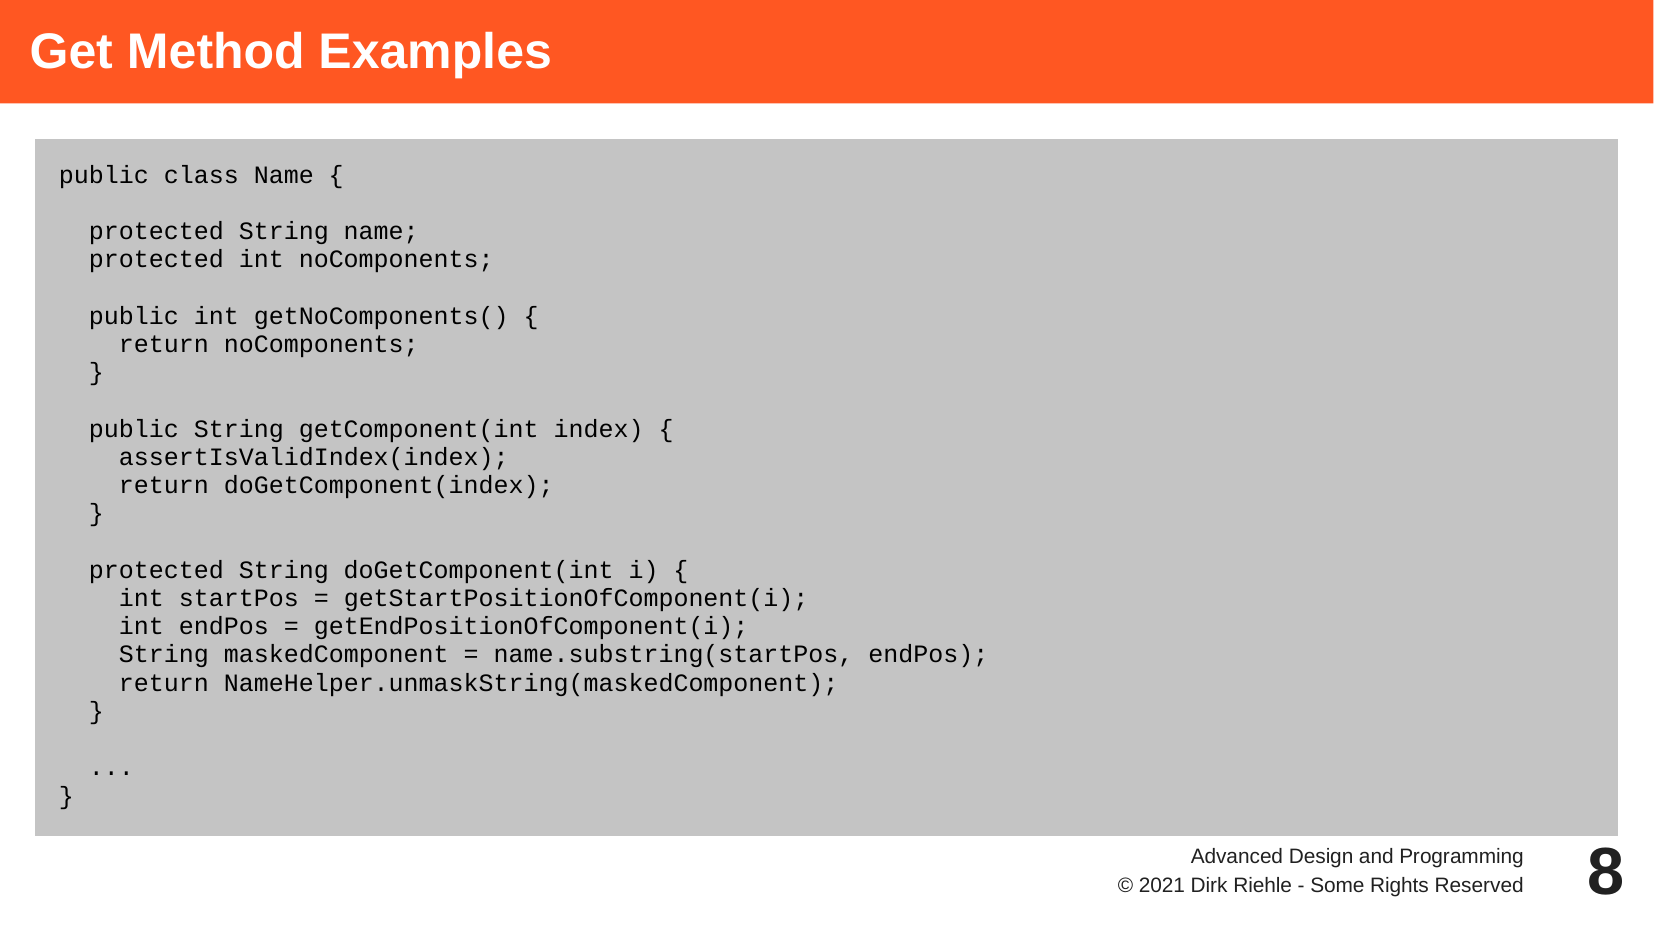

# Get Method Examples
public class Name {
 protected String name;
 protected int noComponents;
 public int getNoComponents() {
 return noComponents;
 }
 public String getComponent(int index) {
 assertIsValidIndex(index);
 return doGetComponent(index);
 }
 protected String doGetComponent(int i) {
 int startPos = getStartPositionOfComponent(i);
 int endPos = getEndPositionOfComponent(i);
 String maskedComponent = name.substring(startPos, endPos);
 return NameHelper.unmaskString(maskedComponent);
 }
 ...
}
Advanced Design and Programming
8
© 2021 Dirk Riehle - Some Rights Reserved